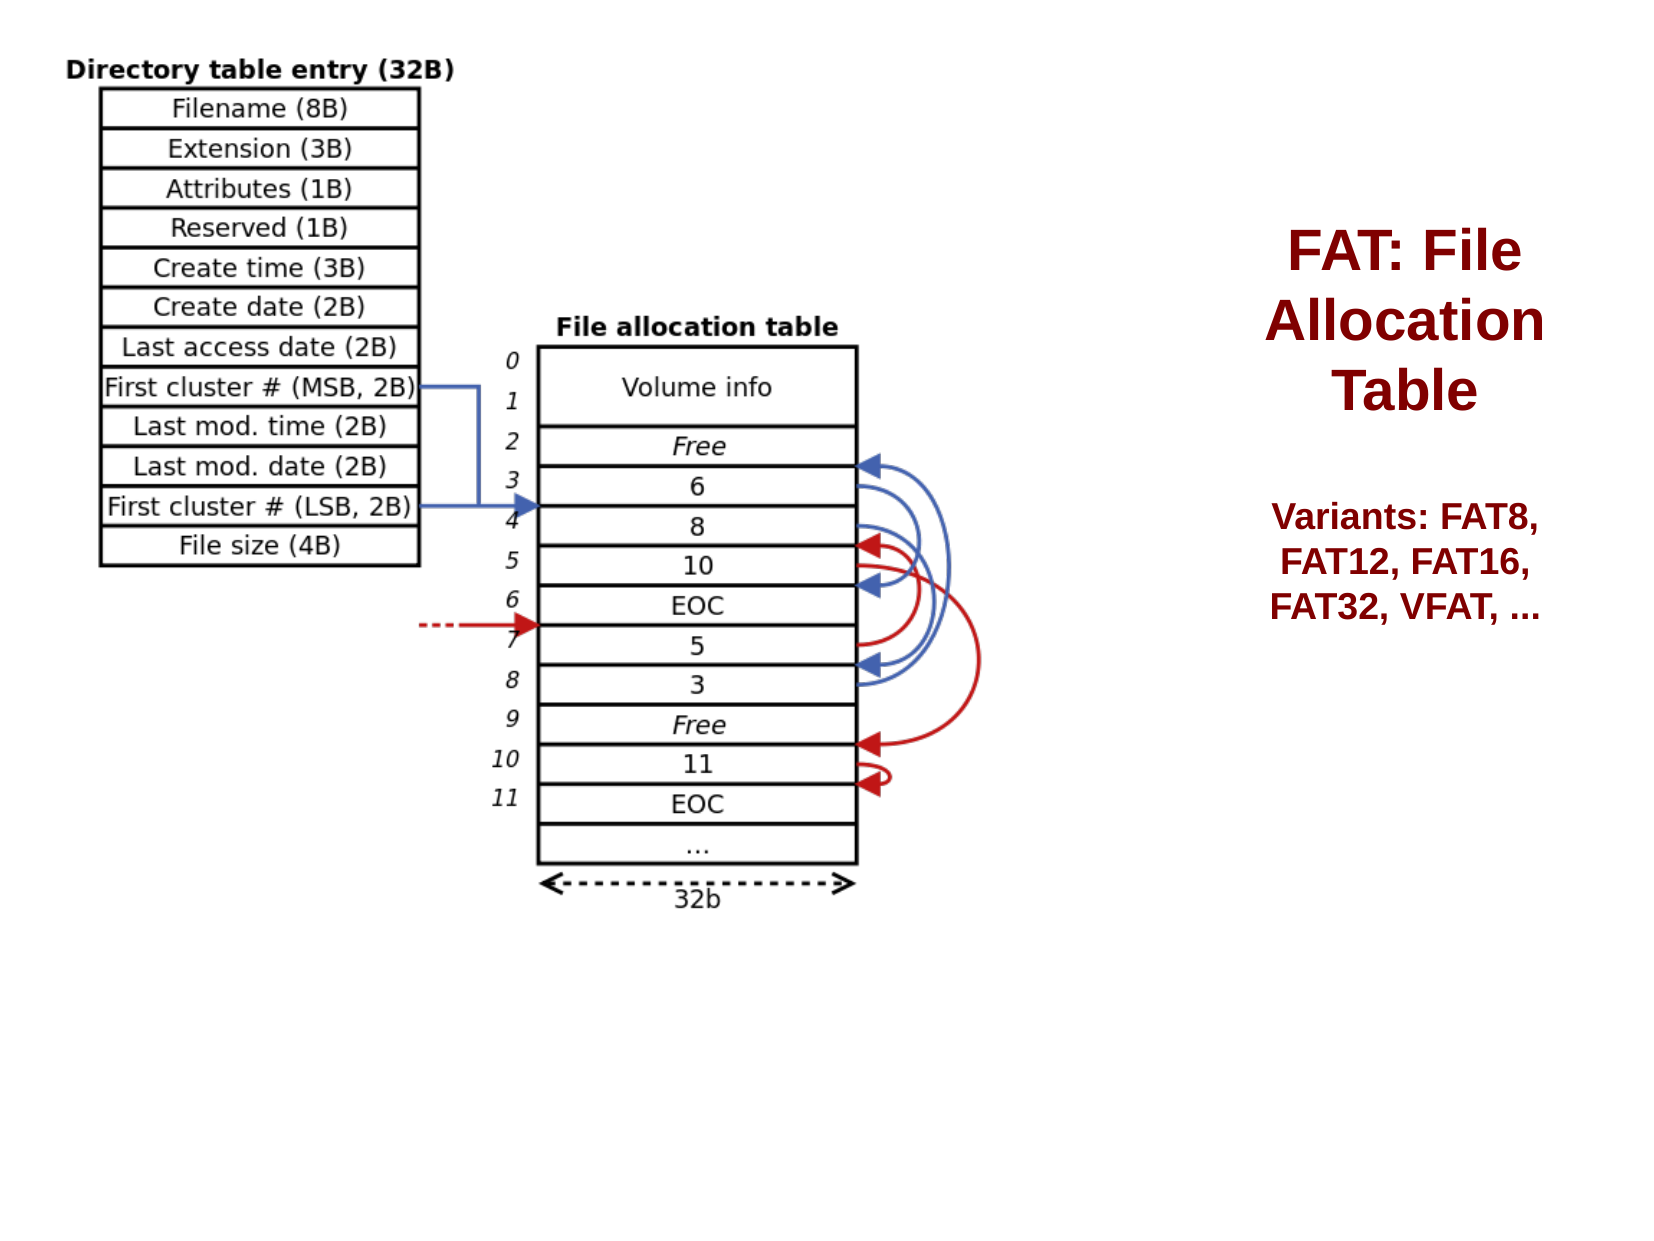

# FAT: File Allocation Table Variants: FAT8, FAT12, FAT16, FAT32, VFAT, ...